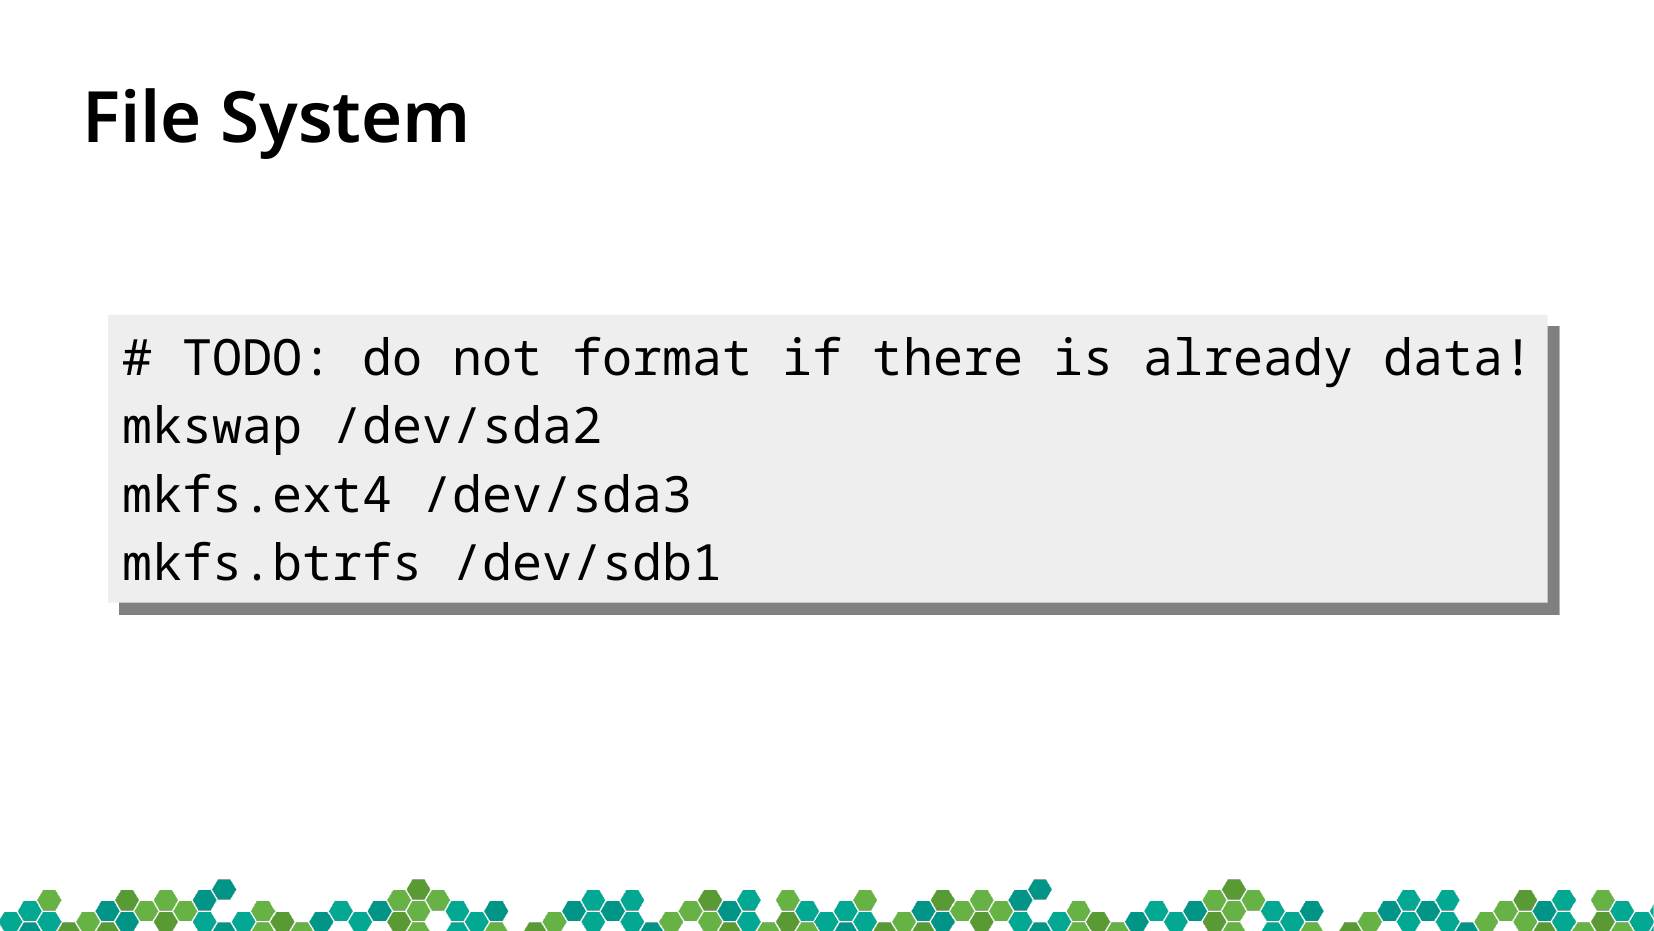

# File System
# TODO: do not format if there is already data!
mkswap /dev/sda2
mkfs.ext4 /dev/sda3
mkfs.btrfs /dev/sdb1